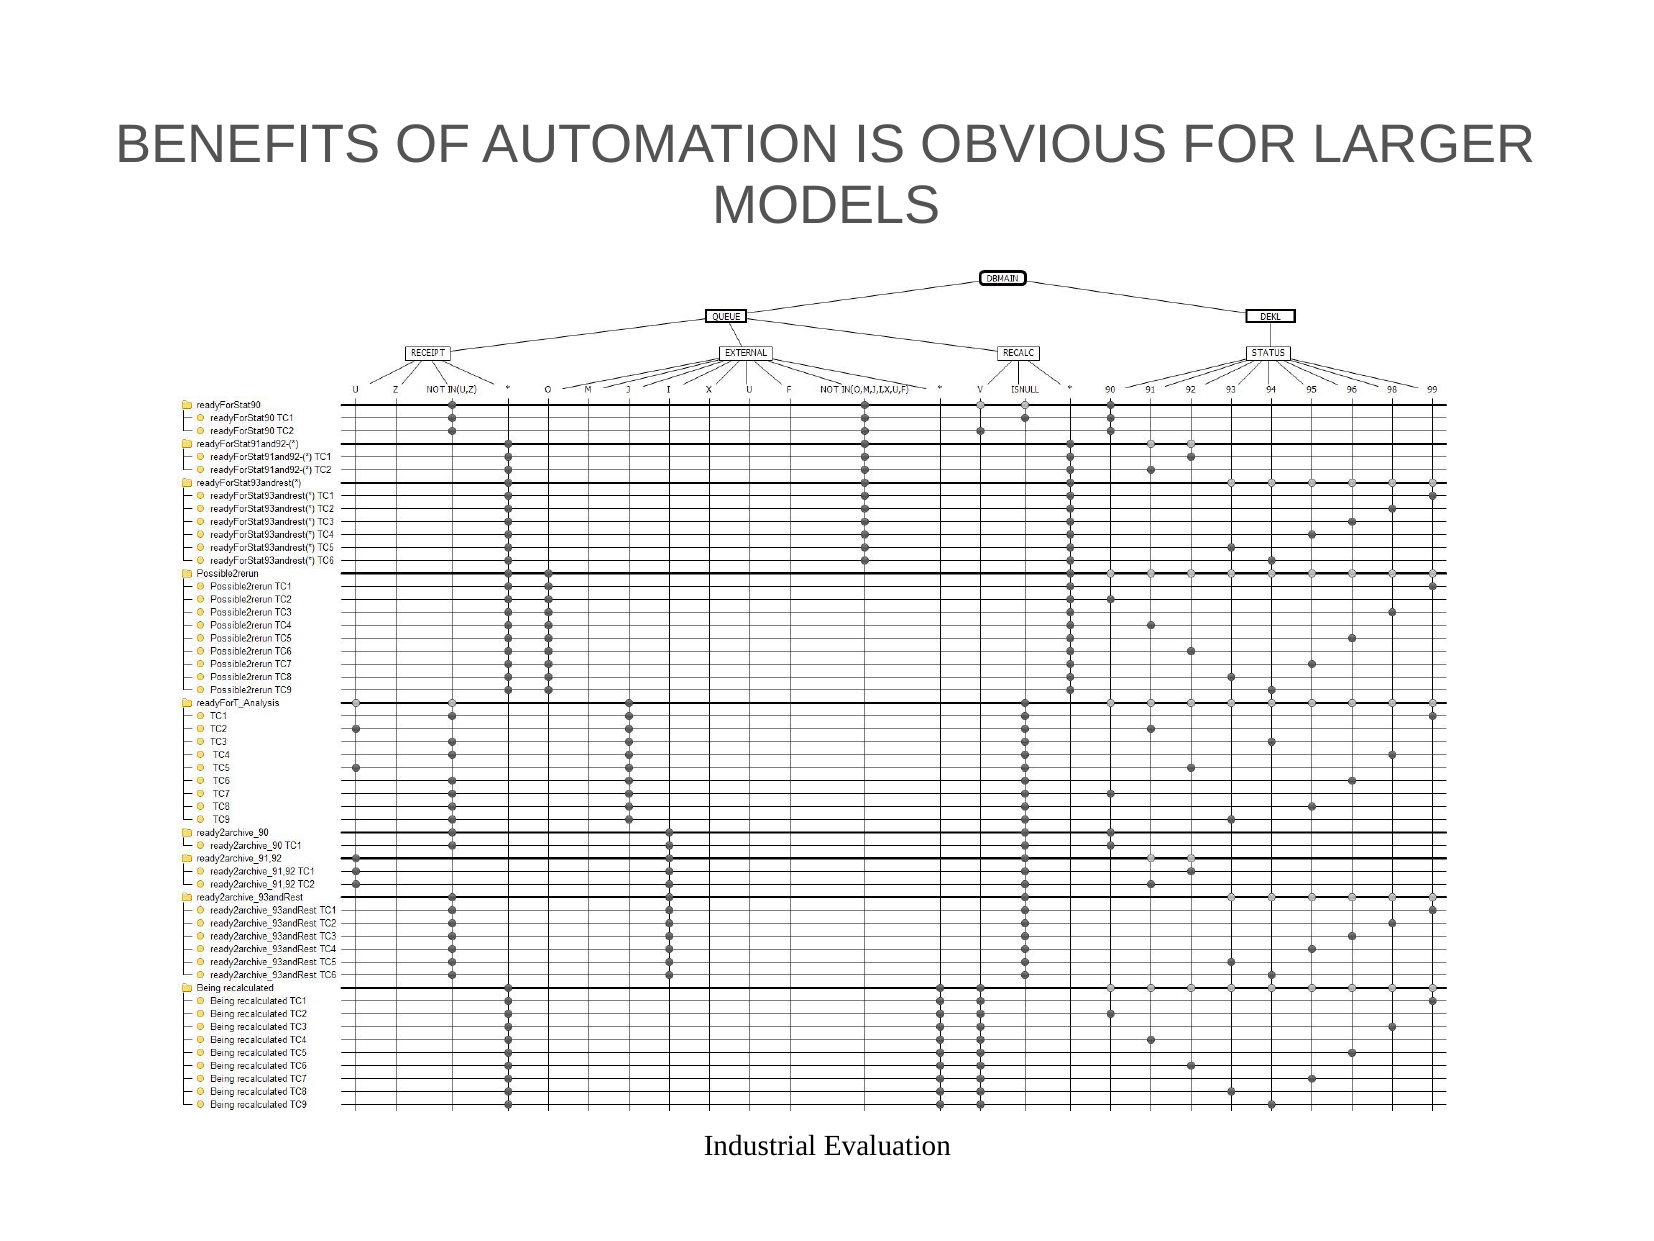

# BENEFITS OF AUTOMATION IS OBVIOUS FOR LARGER MODELS
Industrial Evaluation